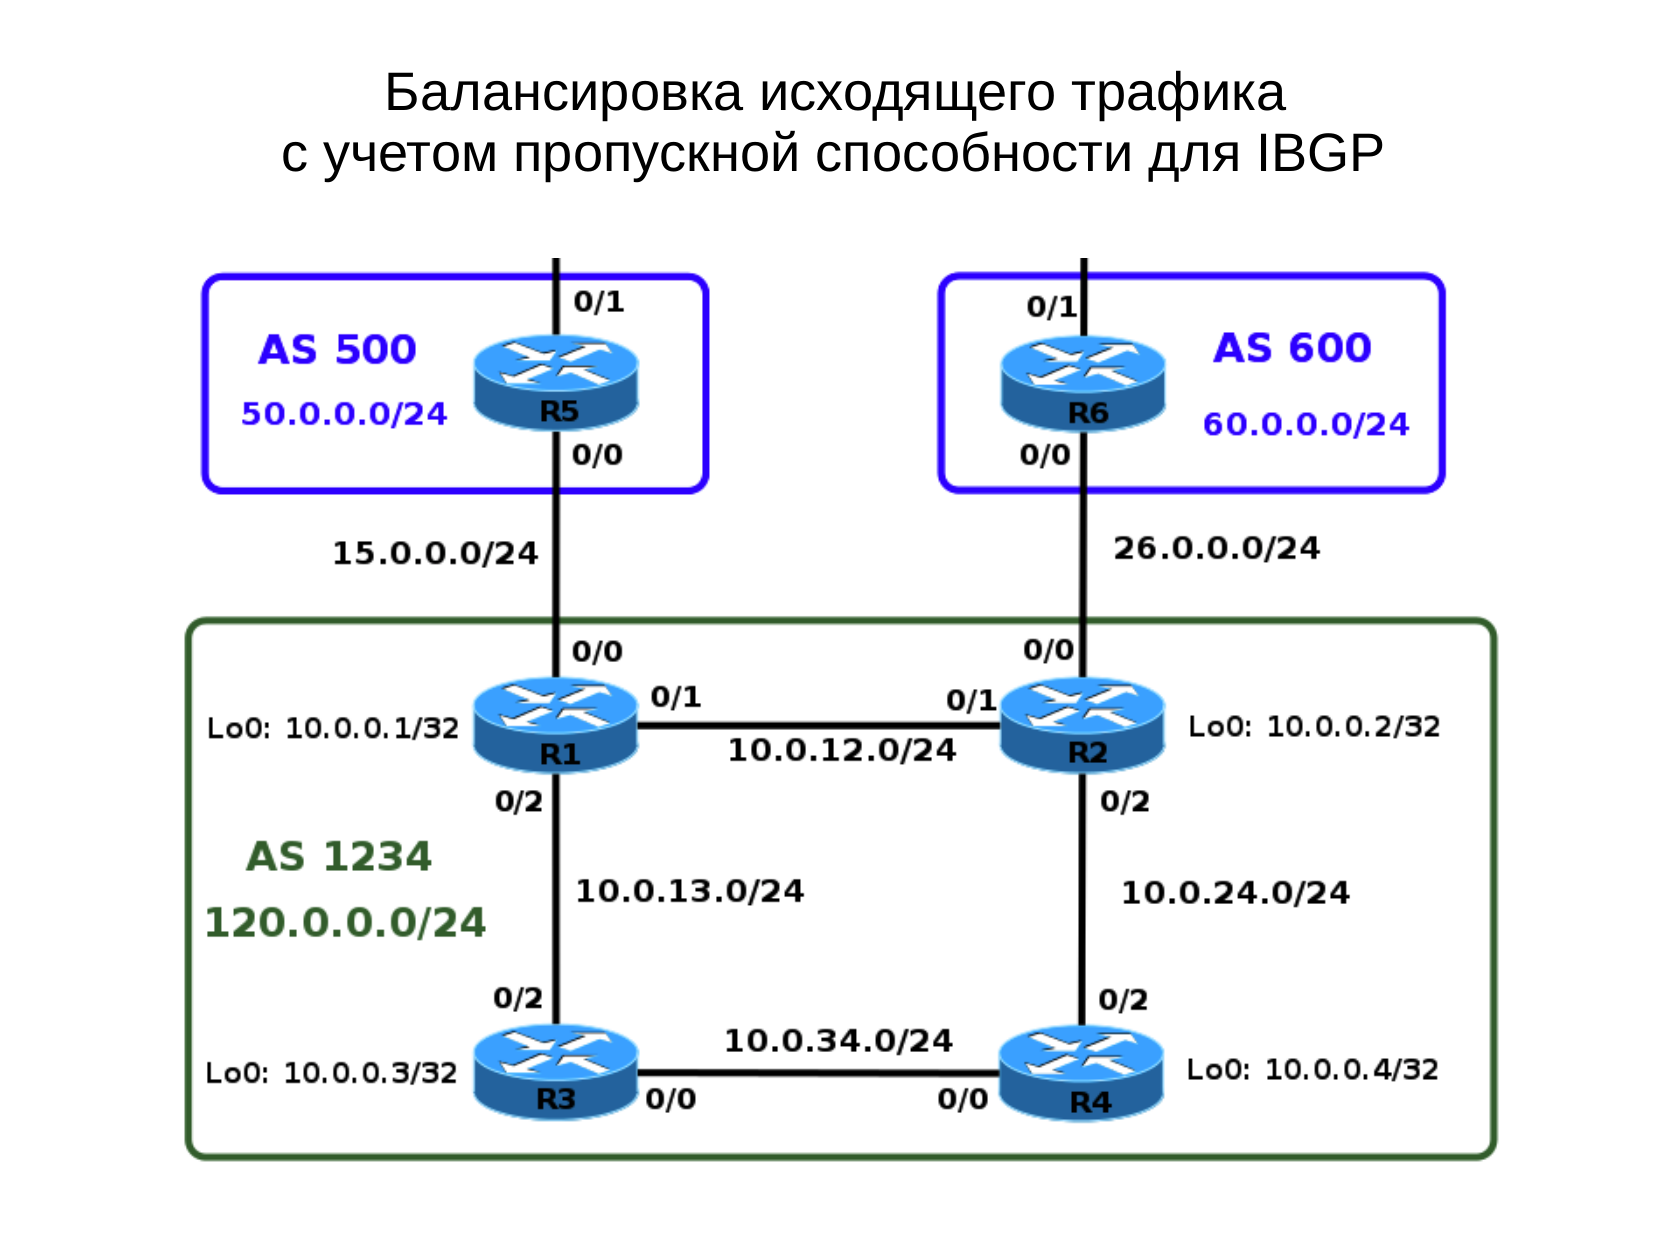

# Балансировка исходящего трафика с учетом пропускной способности для IBGP